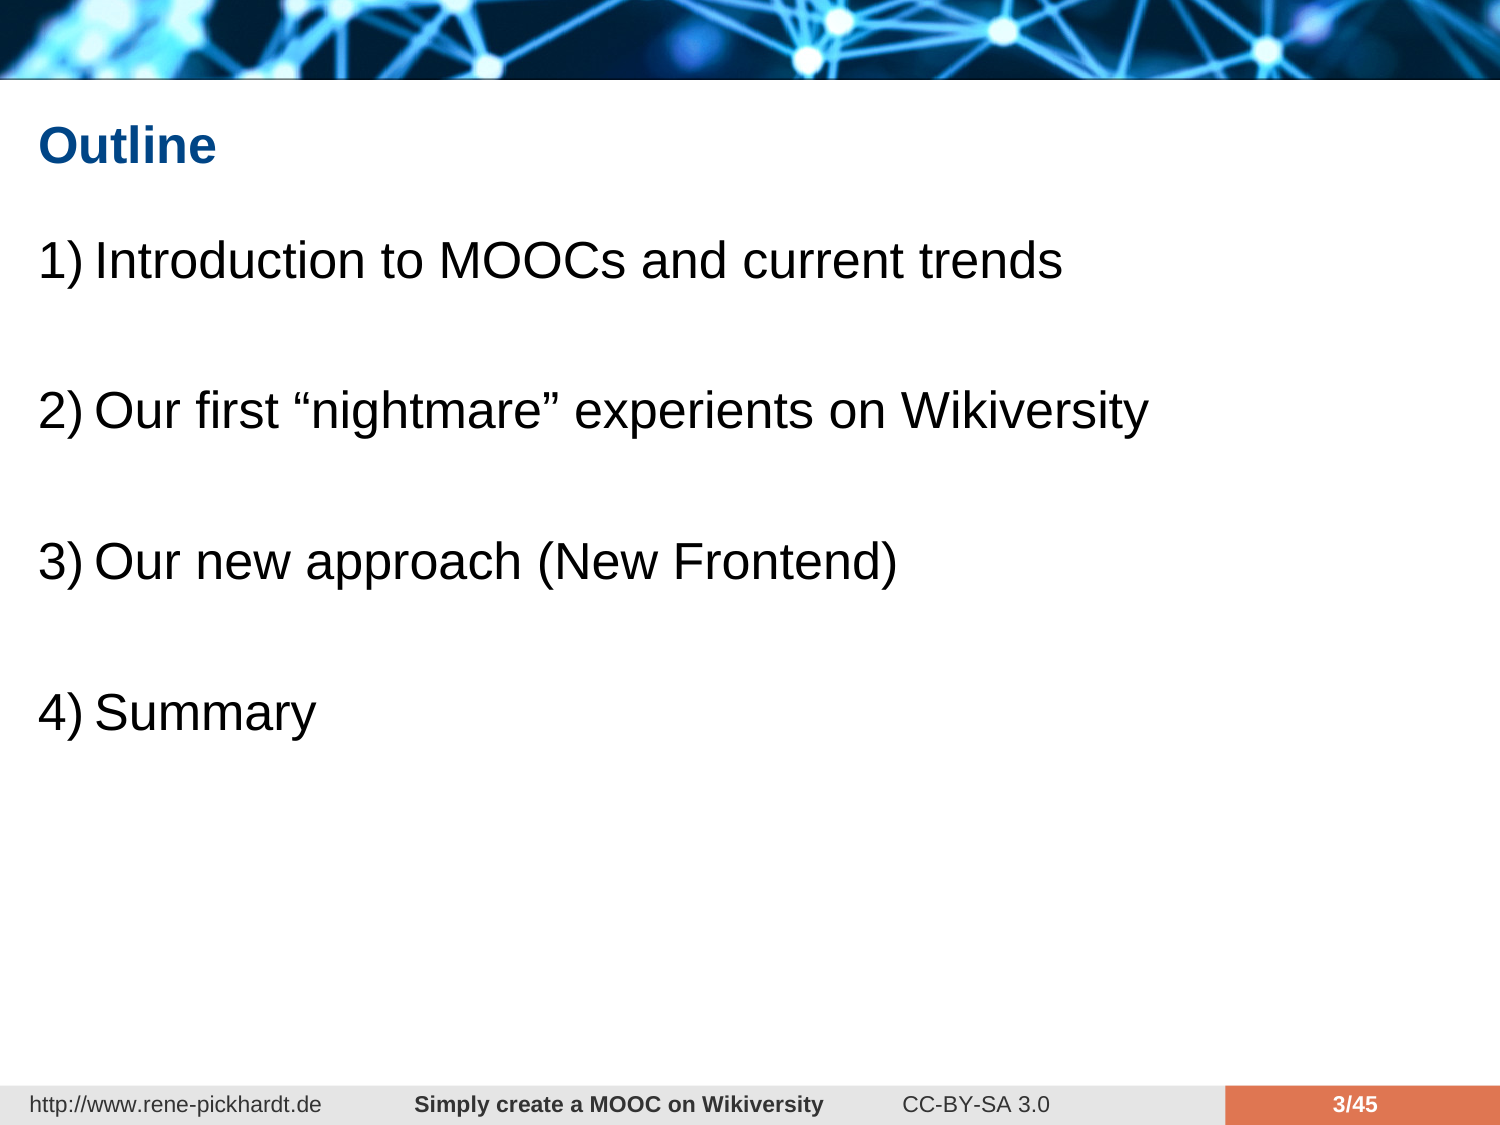

# Outline
Introduction to MOOCs and current trends
Our first “nightmare” experients on Wikiversity
Our new approach (New Frontend)
Summary